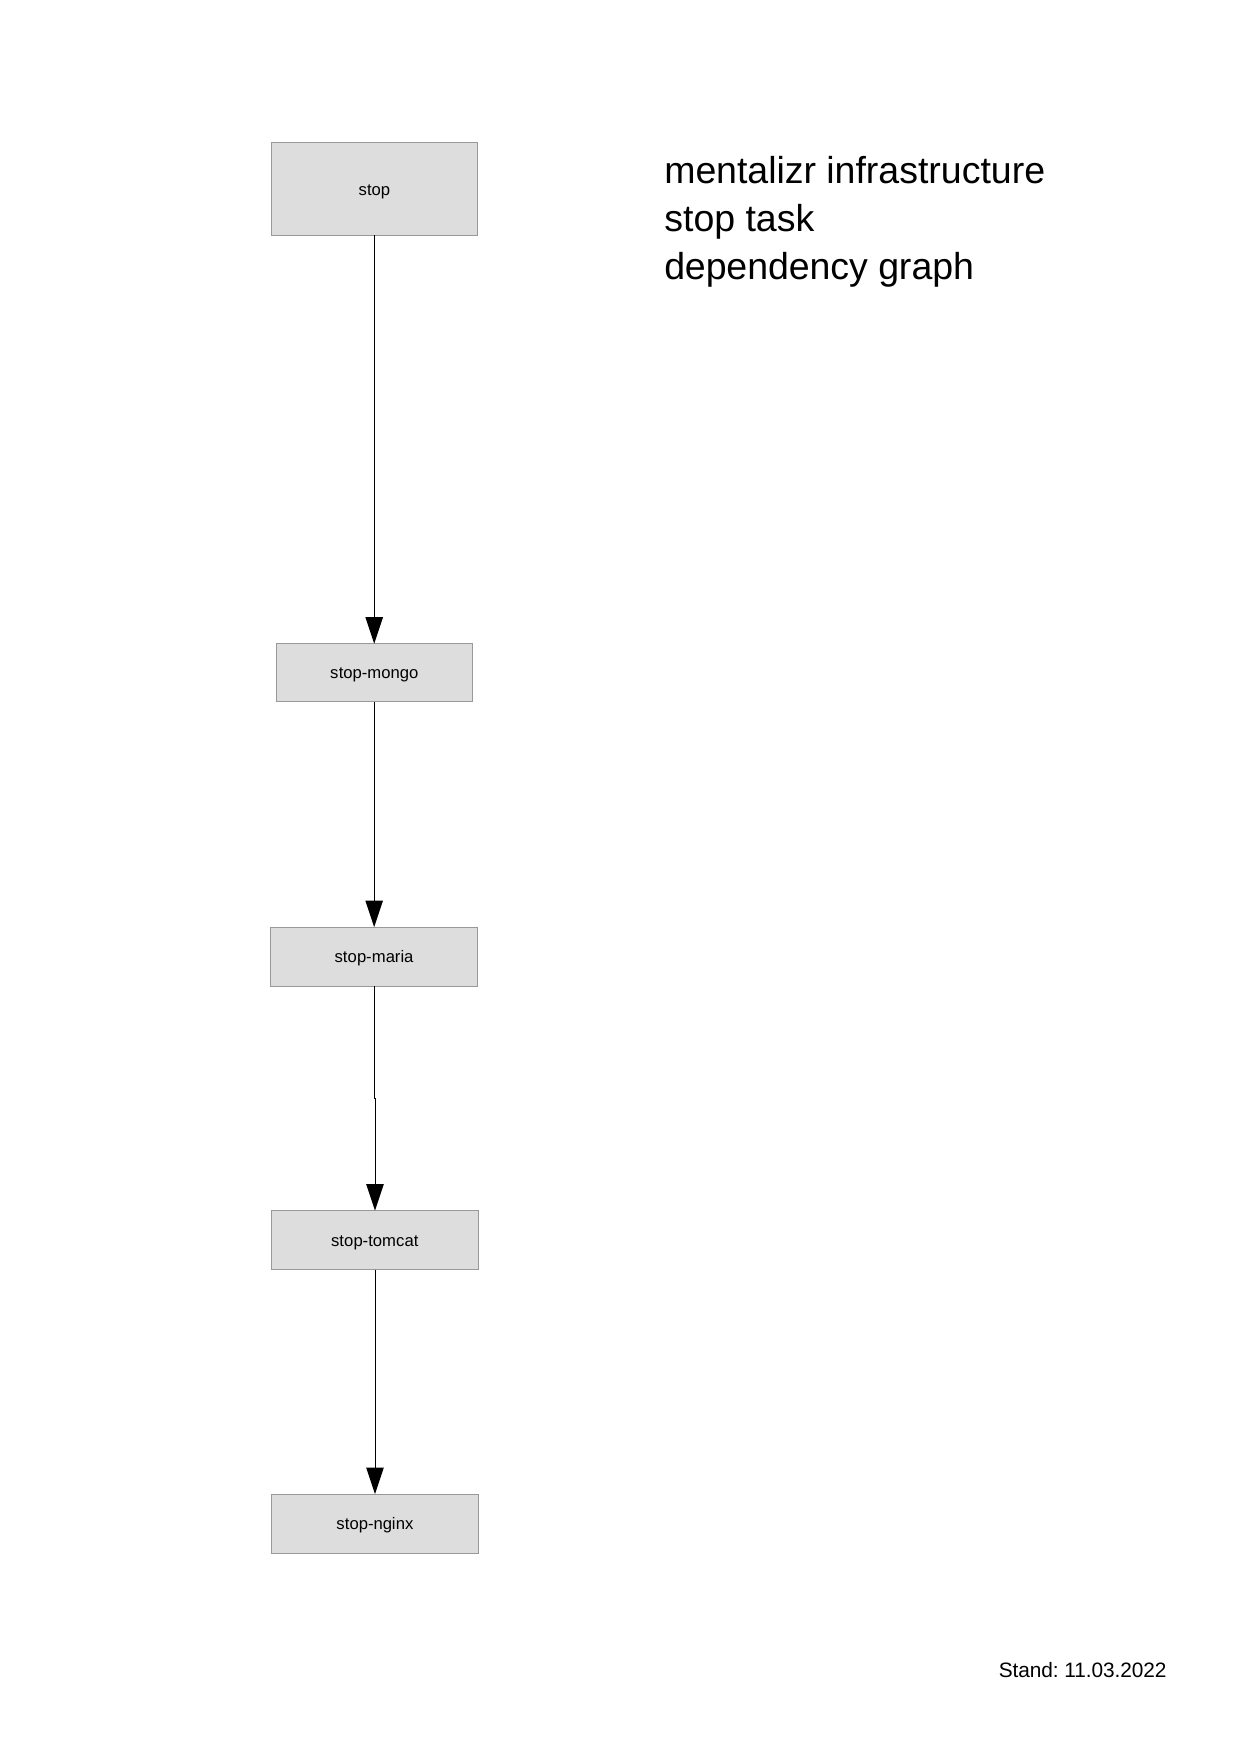

mentalizr infrastructure
stop task
dependency graph
stop
stop-mongo
stop-maria
stop-tomcat
stop-nginx
Stand: 11.03.2022